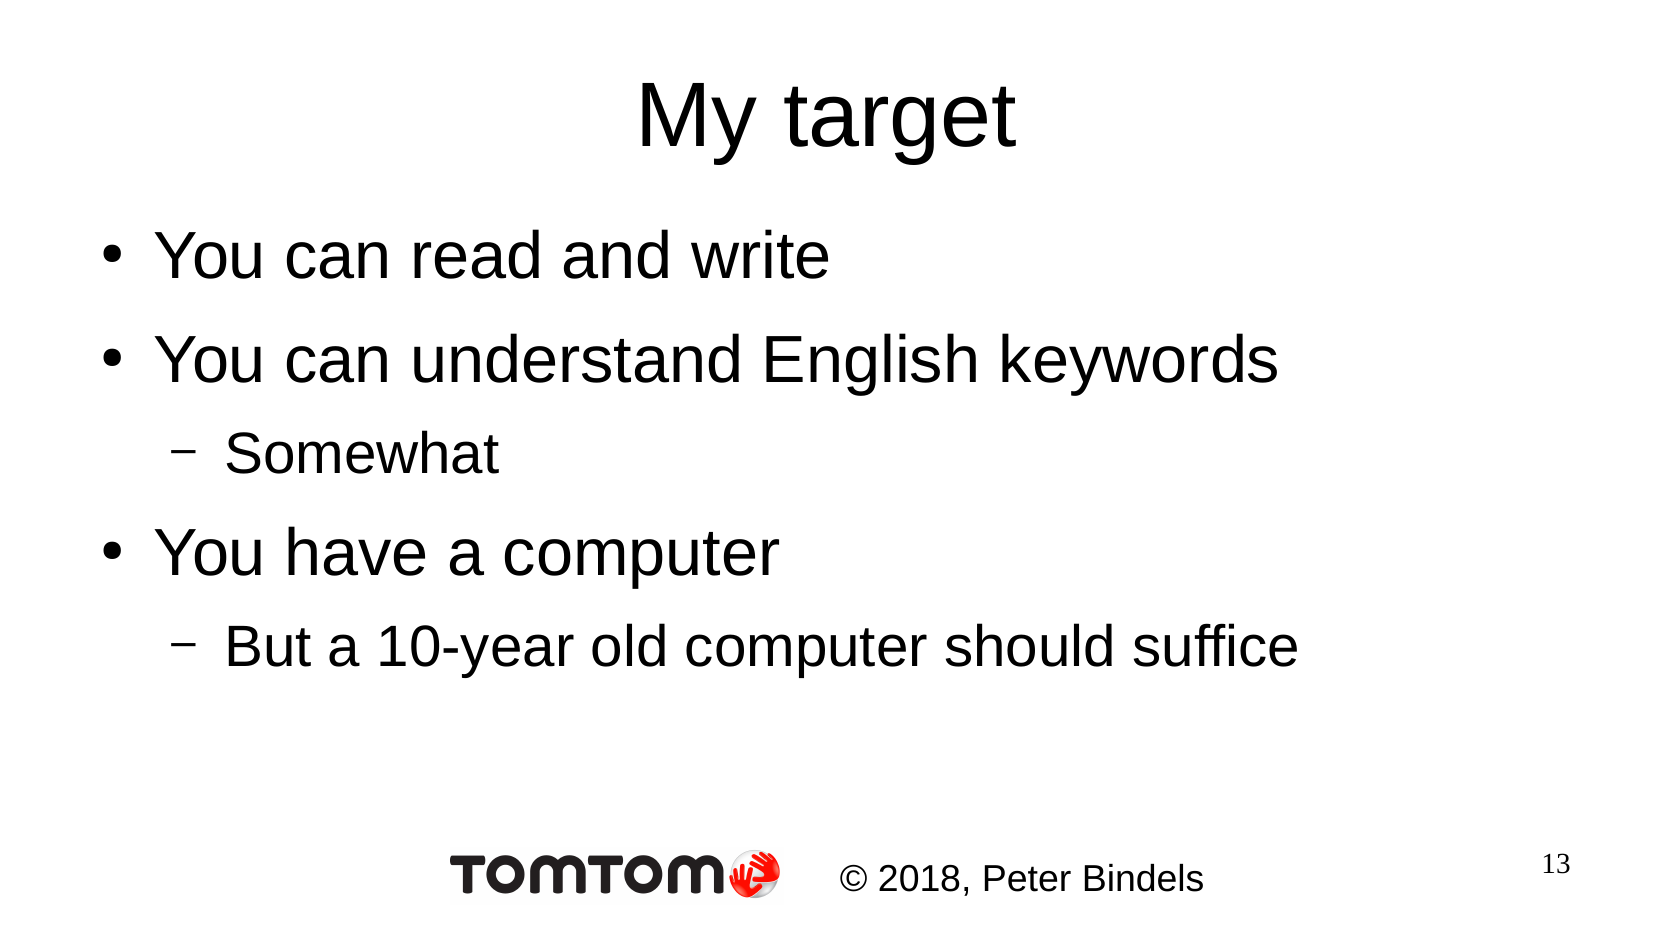

# My target
You can read and write
You can understand English keywords
Somewhat
You have a computer
But a 10-year old computer should suffice
13